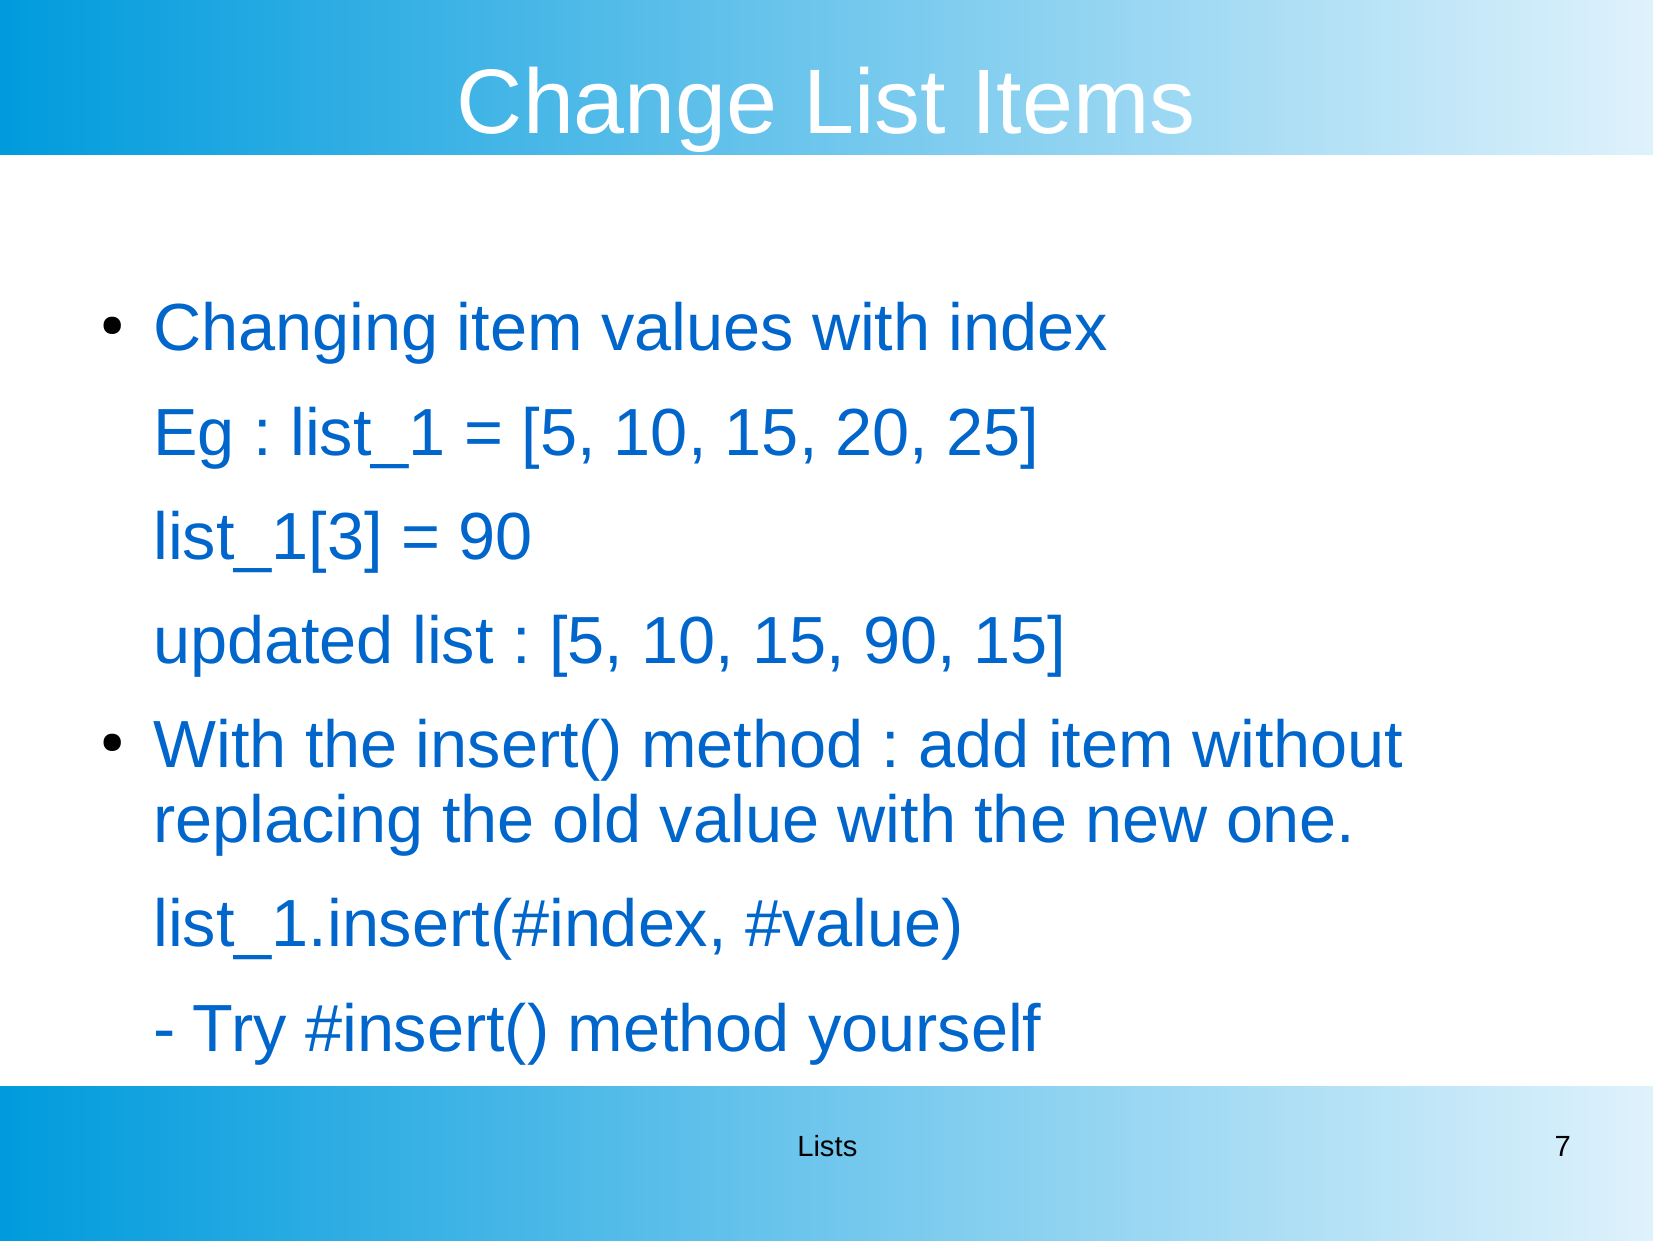

# Change List Items
Changing item values with index
Eg : list_1 = [5, 10, 15, 20, 25]
list_1[3] = 90
updated list : [5, 10, 15, 90, 15]
With the insert() method : add item without replacing the old value with the new one.
list_1.insert(#index, #value)
- Try #insert() method yourself
Lists
7